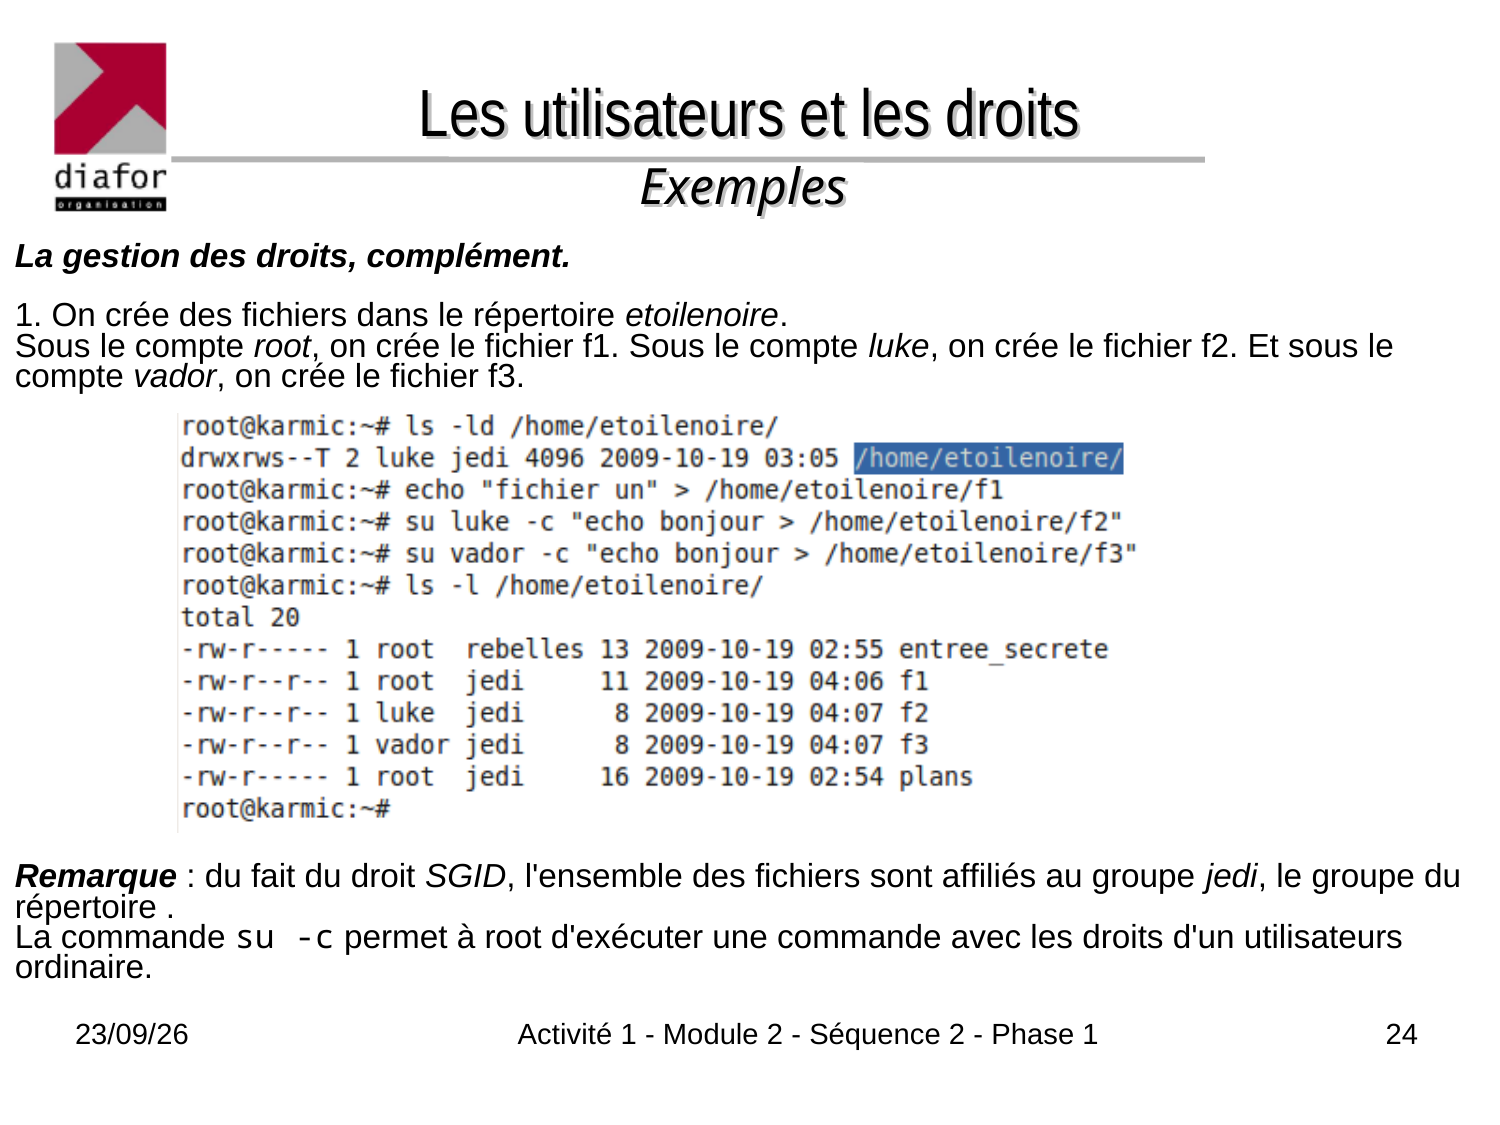

# Les utilisateurs et les droits Exemples
La gestion des droits, complément.
1. On crée des fichiers dans le répertoire etoilenoire.
Sous le compte root, on crée le fichier f1. Sous le compte luke, on crée le fichier f2. Et sous le
compte vador, on crée le fichier f3.
Remarque : du fait du droit SGID, l'ensemble des fichiers sont affiliés au groupe jedi, le groupe du
répertoire .
La commande su -c permet à root d'exécuter une commande avec les droits d'un utilisateurs
ordinaire.
Activité 1 - Module 2 - Séquence 2 - Phase 1
24